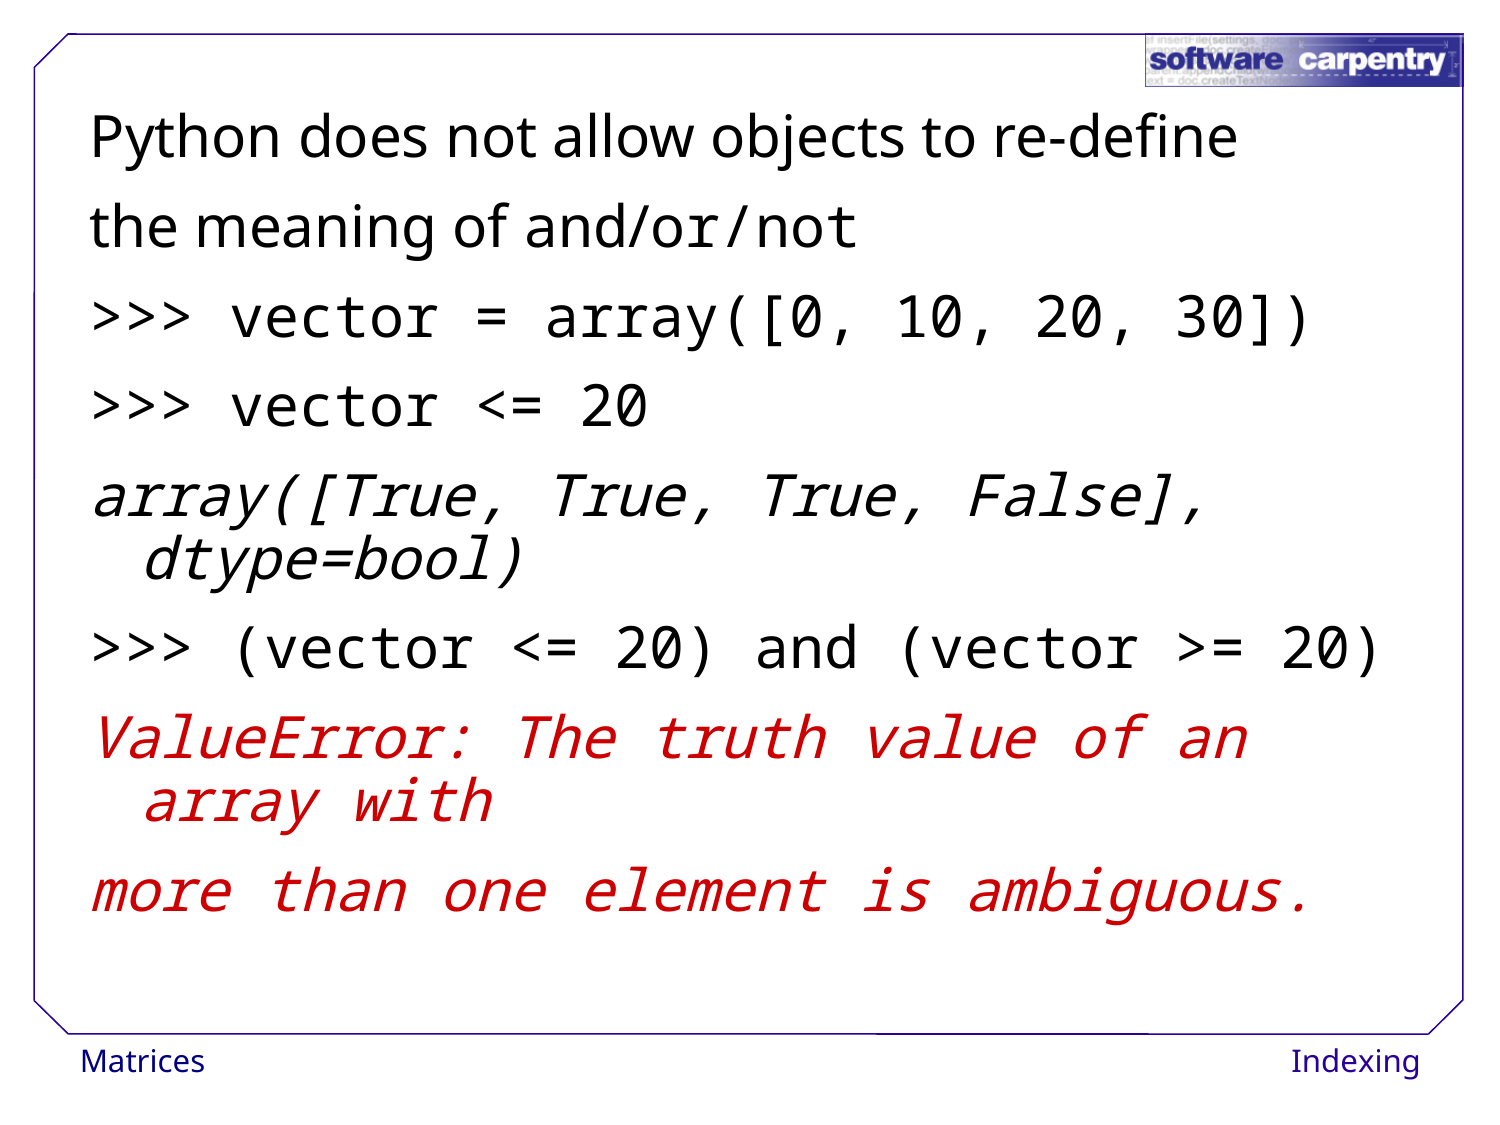

# Python does not allow objects to re-define
the meaning of and/or/not
>>> vector = array([0, 10, 20, 30])
>>> vector <= 20
array([True, True, True, False], dtype=bool)
>>> (vector <= 20) and (vector >= 20)
ValueError: The truth value of an array with
more than one element is ambiguous.